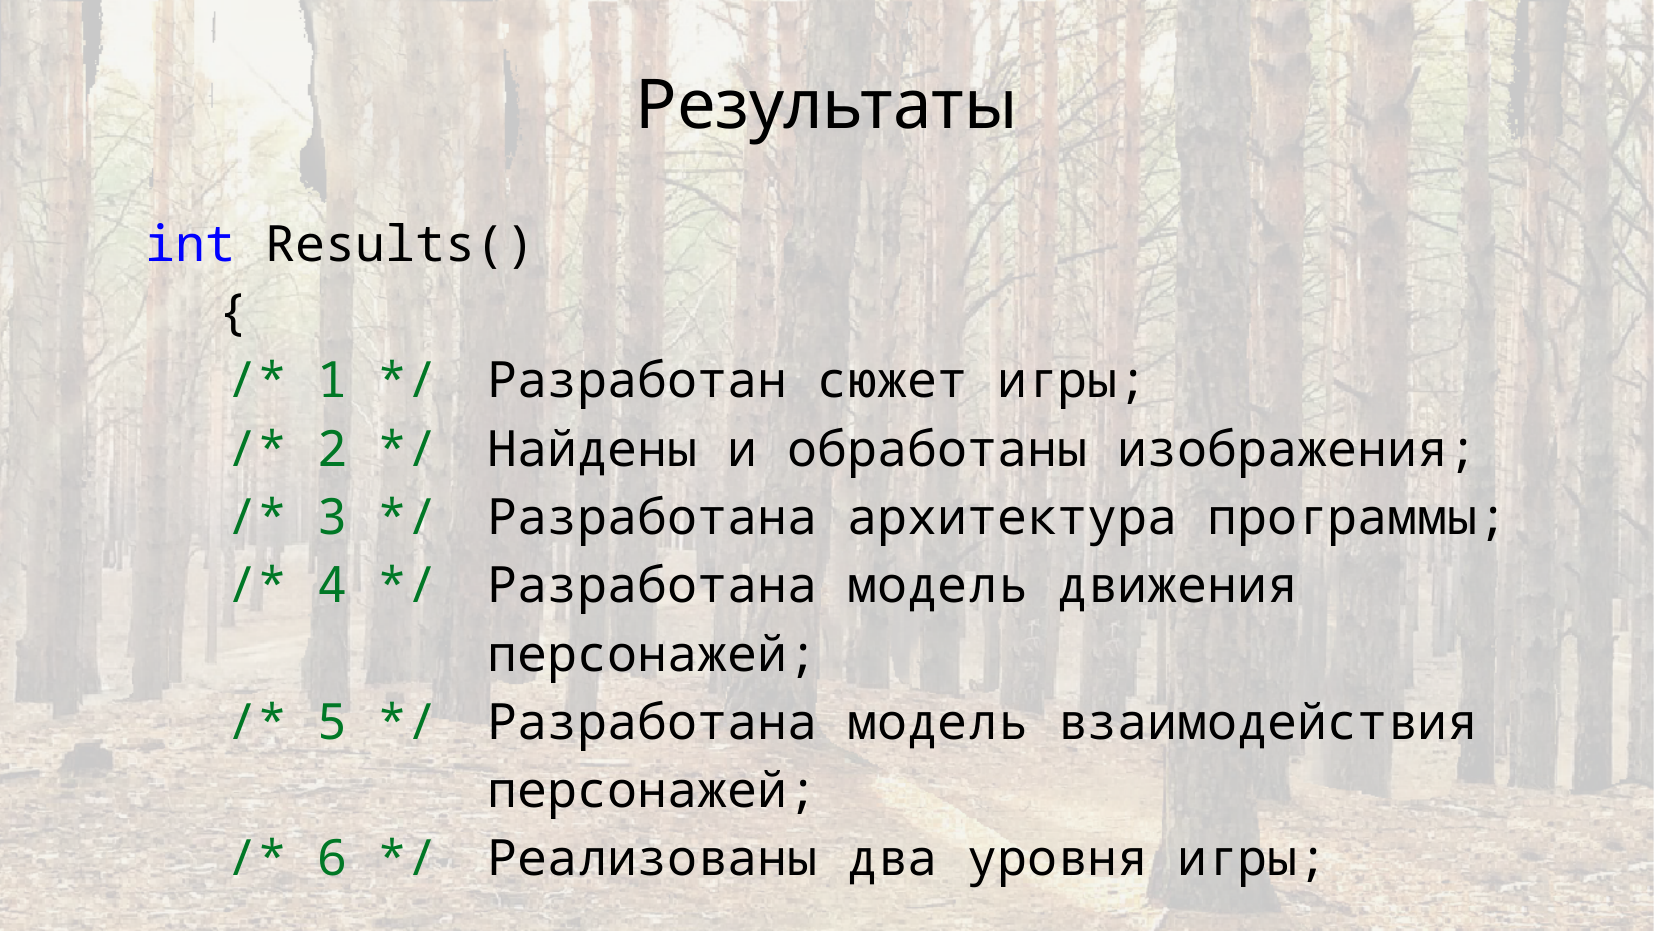

Результаты
int Results()
	{
	/* 1 */	Разработан сюжет игры;
	/* 2 */	Найдены и обработаны изображения;
	/* 3 */	Разработана архитектура программы;
	/* 4 */	Разработана модель движения
		персонажей;
	/* 5 */	Разработана модель взаимодействия
		персонажей;
	/* 6 */	Реализованы два уровня игры;
	return SUCCESS;
	}